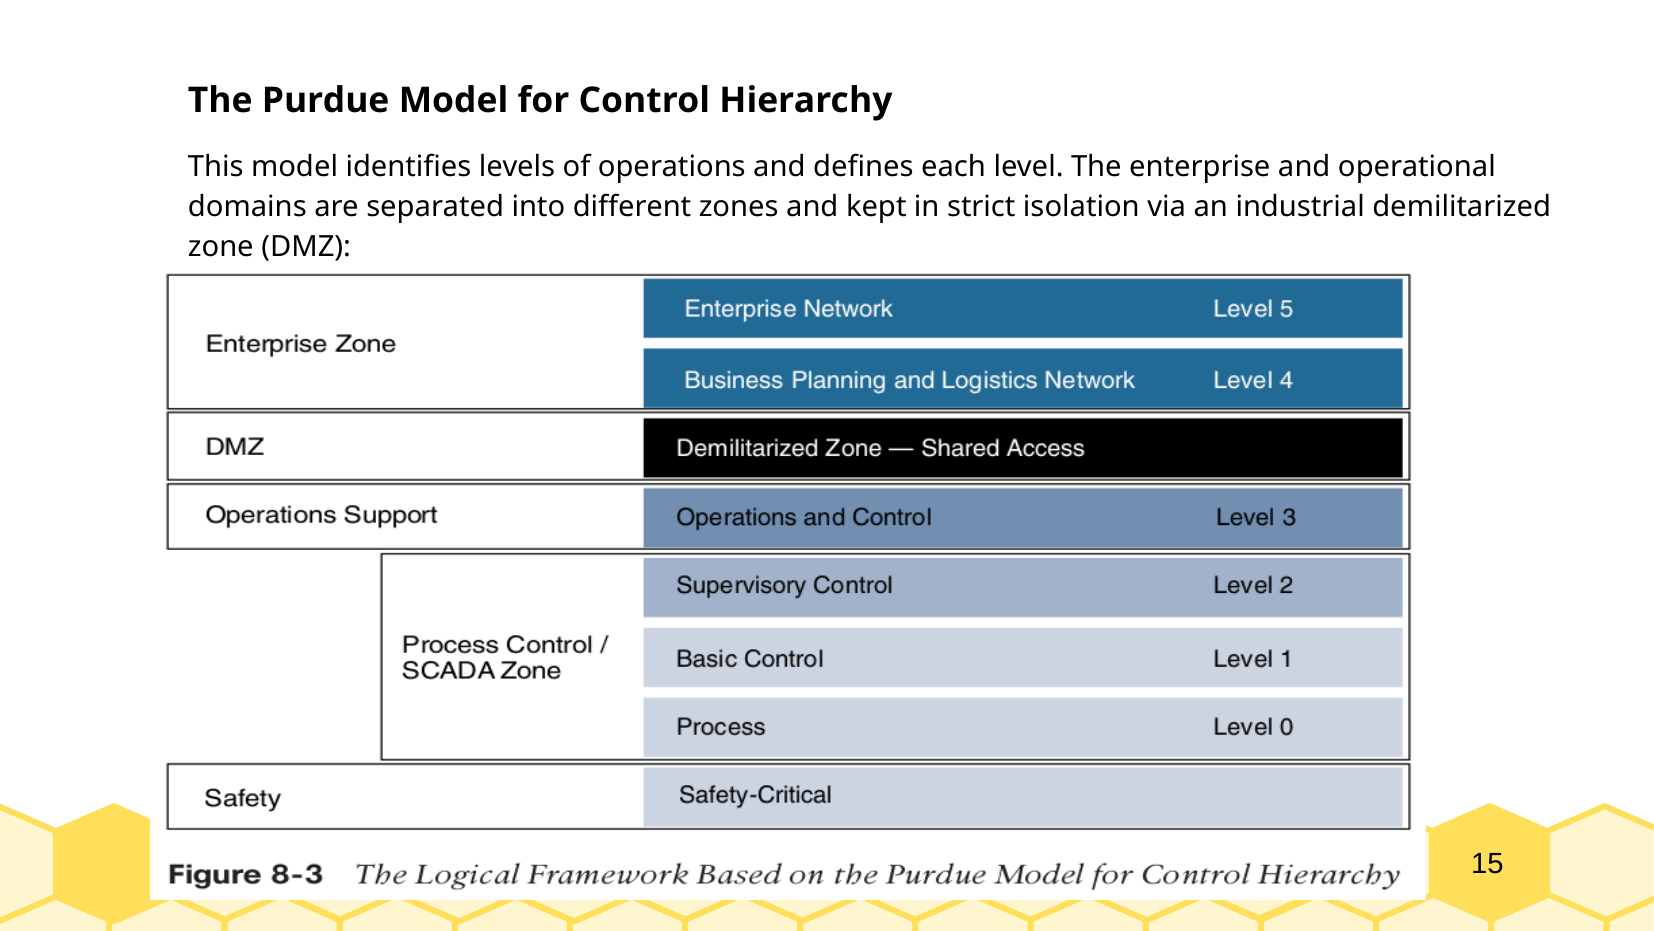

# The Purdue Model for Control Hierarchy
This model identifies levels of operations and defines each level. The enterprise and operational domains are separated into different zones and kept in strict isolation via an industrial demilitarized zone (DMZ):